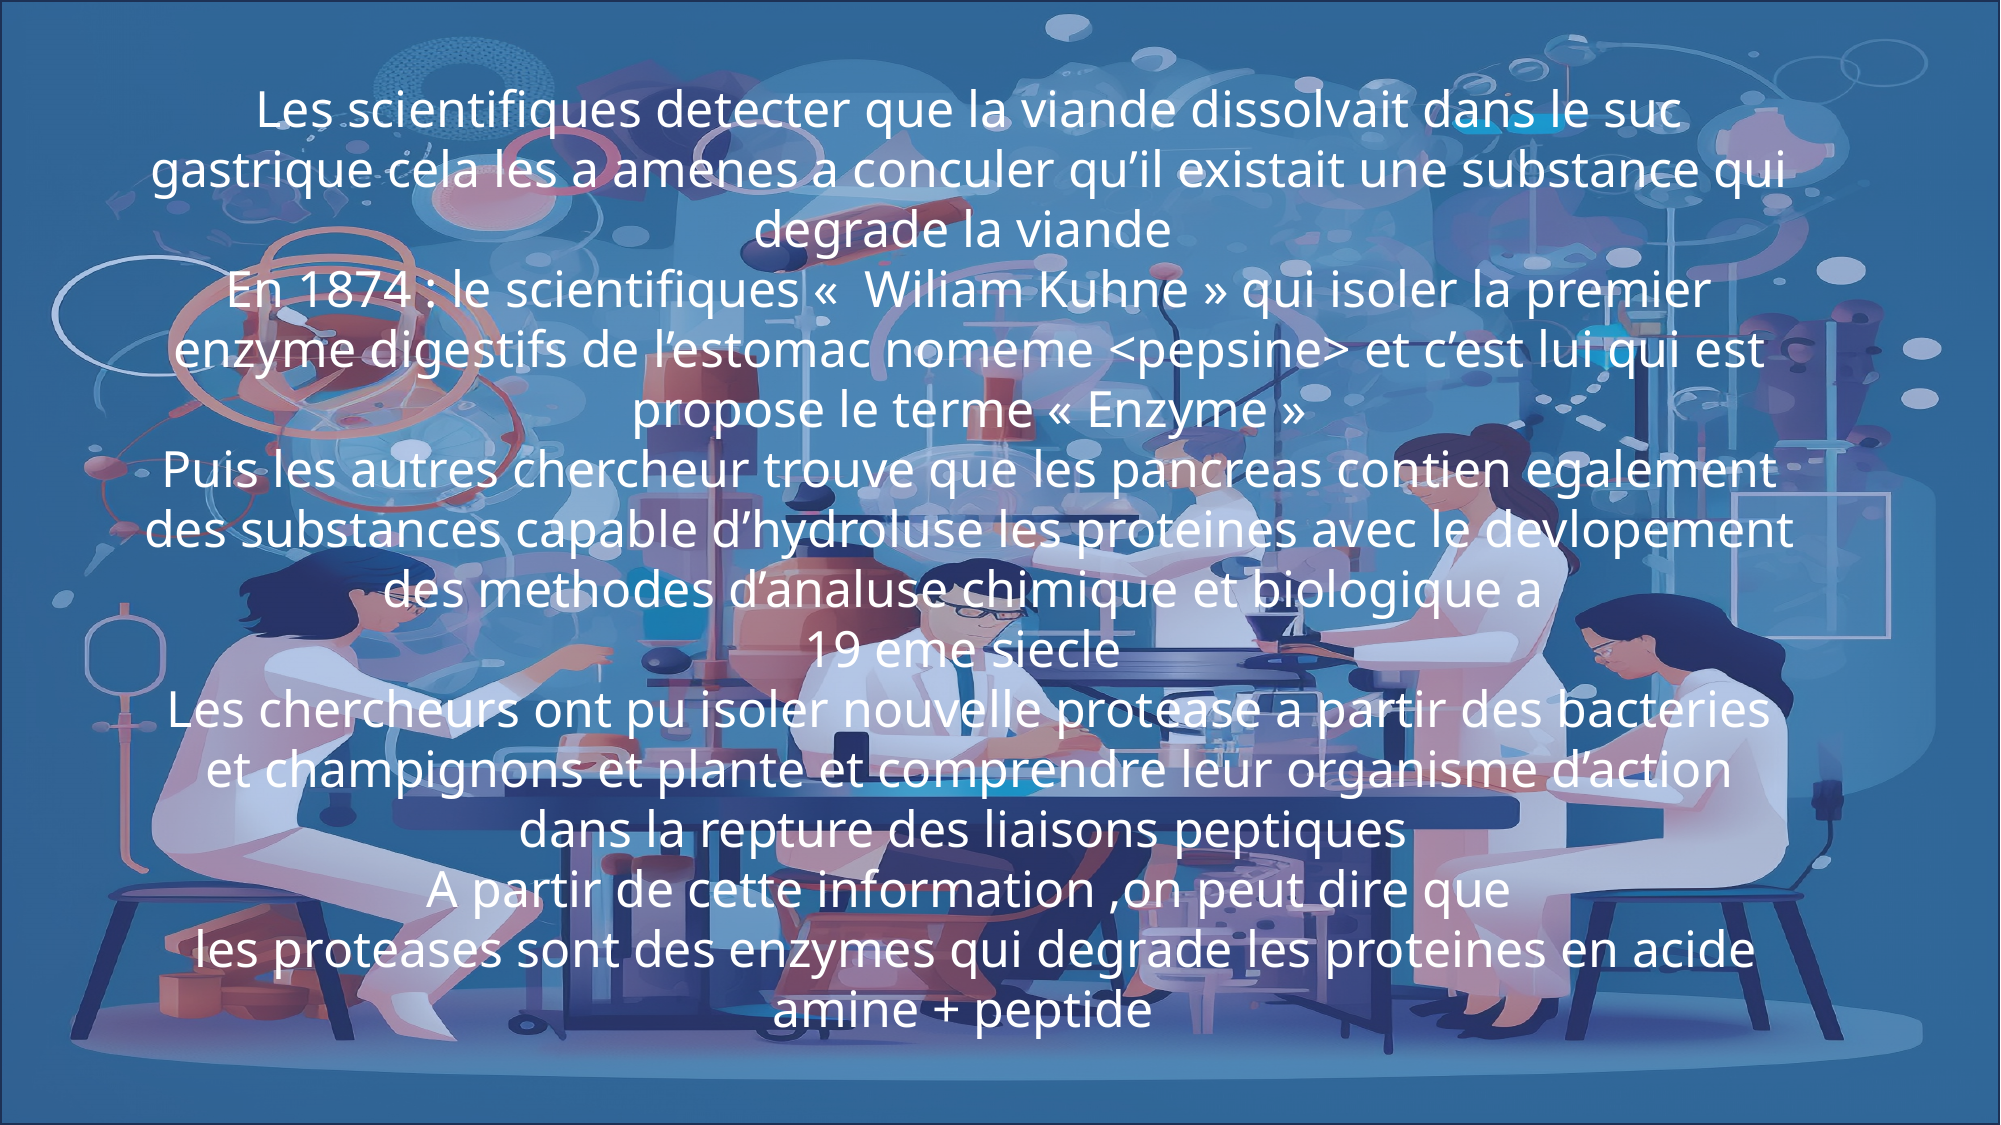

Les scientifiques detecter que la viande dissolvait dans le suc gastrique cela les a amenes a conculer qu’il existait une substance qui degrade la viande
En 1874 : le scientifiques «  Wiliam Kuhne » qui isoler la premier enzyme digestifs de l’estomac nomeme <pepsine> et c’est lui qui est propose le terme « Enzyme »
Puis les autres chercheur trouve que les pancreas contien egalement des substances capable d’hydroluse les proteines avec le devlopement des methodes d’analuse chimique et biologique a
19 eme siecle
Les chercheurs ont pu isoler nouvelle protease a partir des bacteries et champignons et plante et comprendre leur organisme d’action dans la repture des liaisons peptiques
A partir de cette information ,on peut dire que
 les proteases sont des enzymes qui degrade les proteines en acide amine + peptide
#